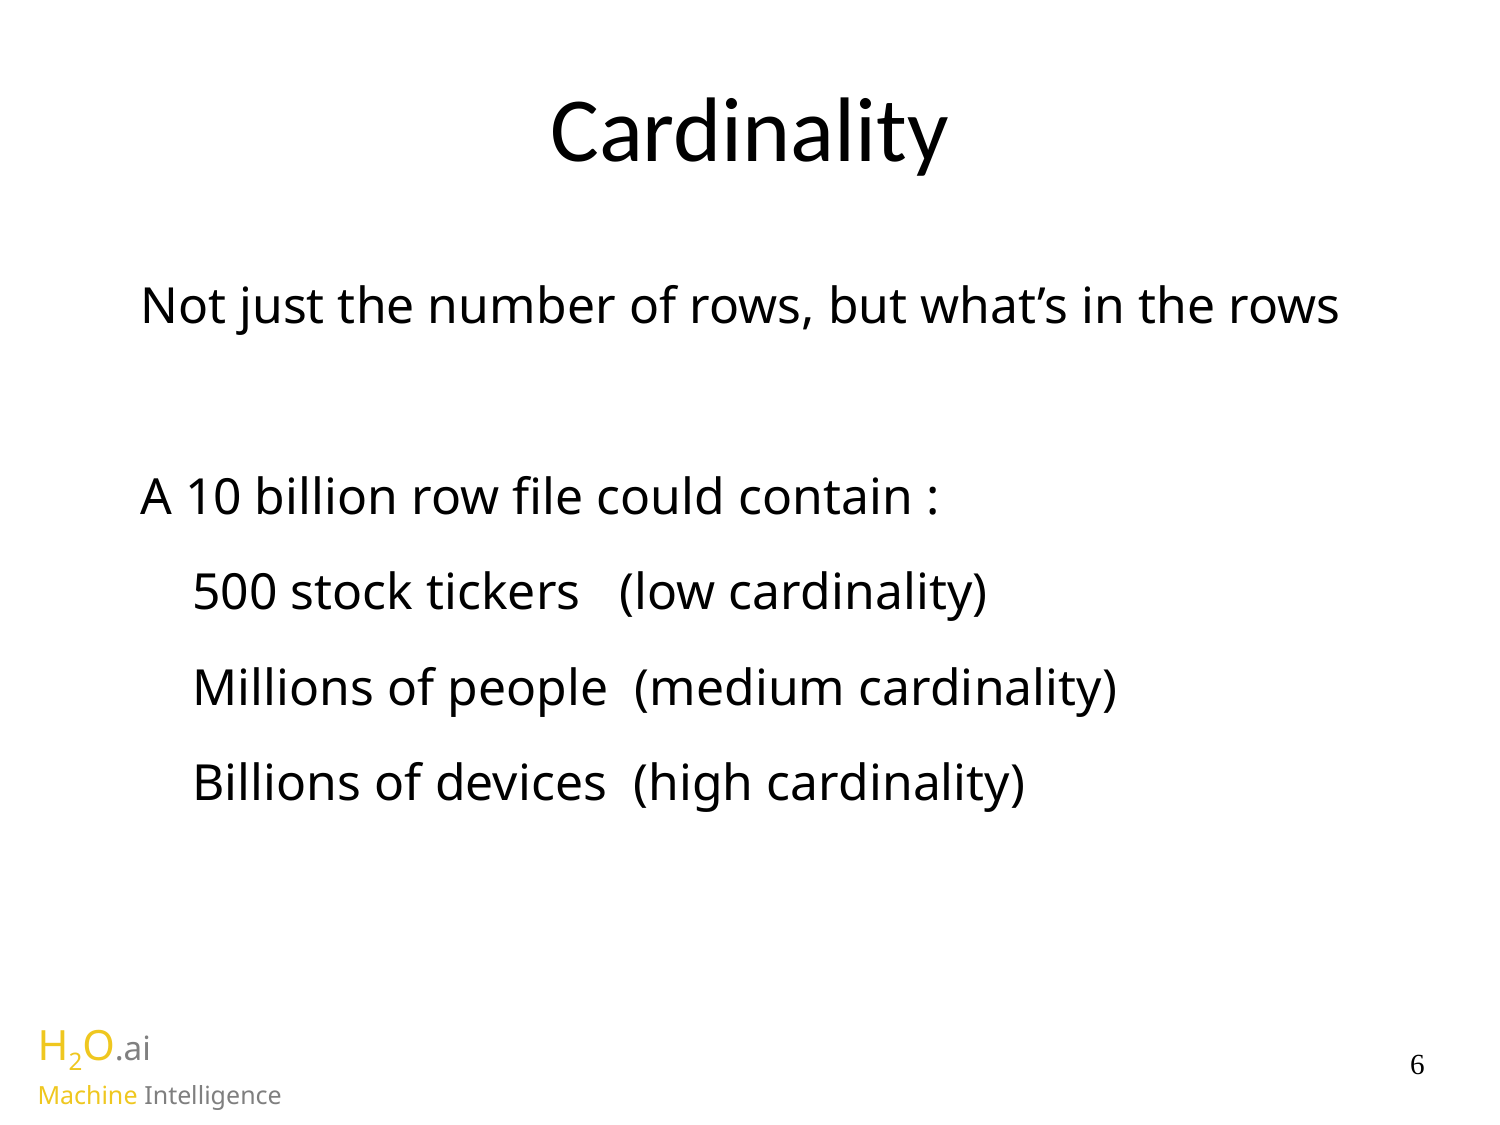

# Cardinality
Not just the number of rows, but what’s in the rows
A 10 billion row file could contain :
 500 stock tickers (low cardinality)
 Millions of people (medium cardinality)
 Billions of devices (high cardinality)
6